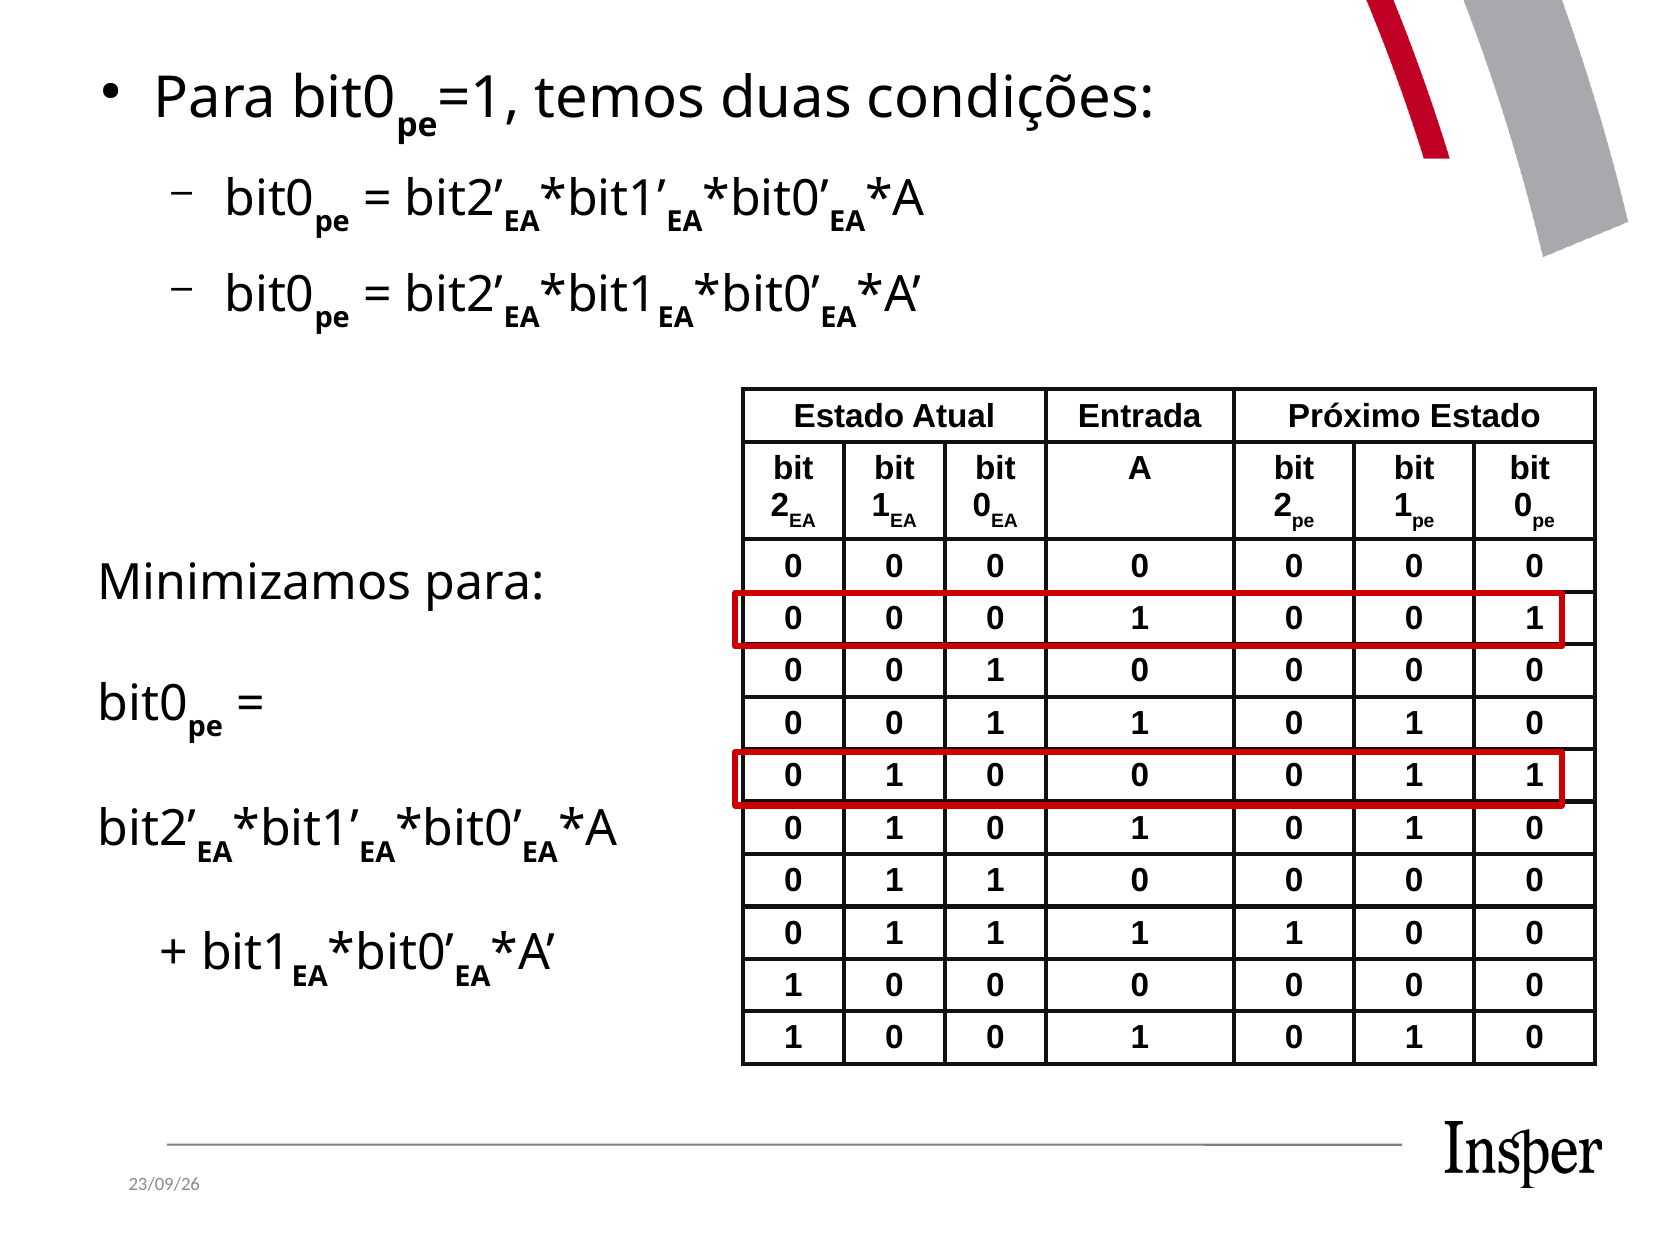

# Para bit0pe=1, temos duas condições:
bit0pe = bit2’EA*bit1’EA*bit0’EA*A
bit0pe = bit2’EA*bit1EA*bit0’EA*A’
| Estado Atual | | | Entrada | Próximo Estado | | |
| --- | --- | --- | --- | --- | --- | --- |
| bit 2EA | bit 1EA | bit 0EA | A | bit 2pe | bit 1pe | bit 0pe |
| 0 | 0 | 0 | 0 | 0 | 0 | 0 |
| 0 | 0 | 0 | 1 | 0 | 0 | 1 |
| 0 | 0 | 1 | 0 | 0 | 0 | 0 |
| 0 | 0 | 1 | 1 | 0 | 1 | 0 |
| 0 | 1 | 0 | 0 | 0 | 1 | 1 |
| 0 | 1 | 0 | 1 | 0 | 1 | 0 |
| 0 | 1 | 1 | 0 | 0 | 0 | 0 |
| 0 | 1 | 1 | 1 | 1 | 0 | 0 |
| 1 | 0 | 0 | 0 | 0 | 0 | 0 |
| 1 | 0 | 0 | 1 | 0 | 1 | 0 |
Minimizamos para:
bit0pe =
bit2’EA*bit1’EA*bit0’EA*A
+ bit1EA*bit0’EA*A’